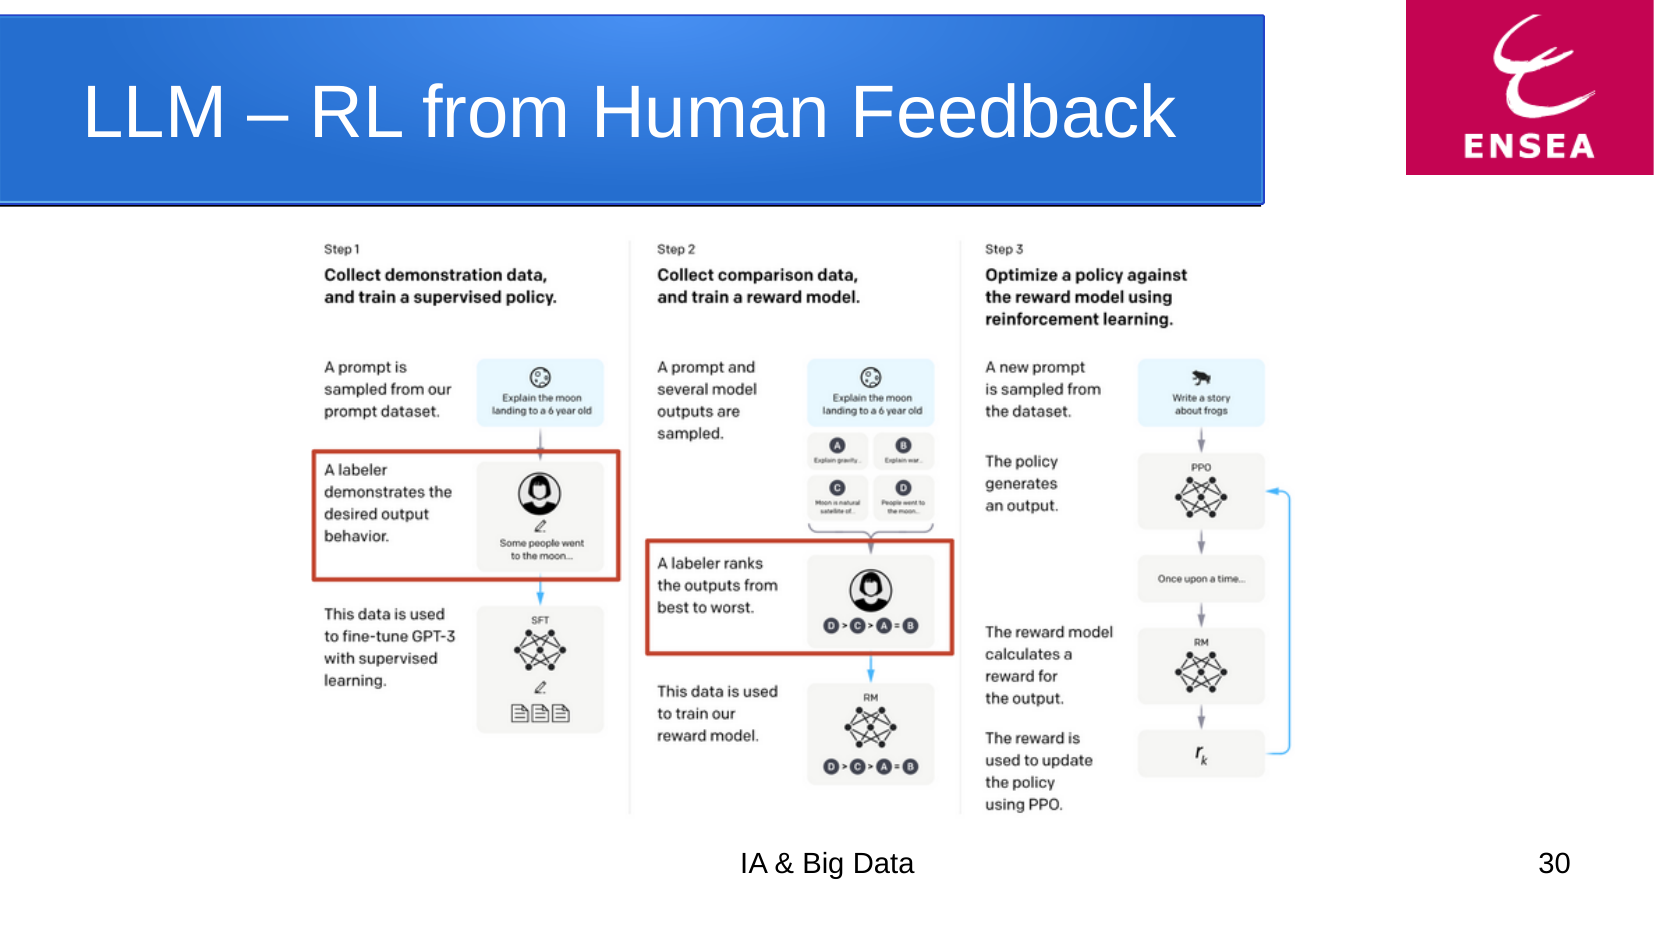

# LLM – RL from Human Feedback
IA & Big Data
30